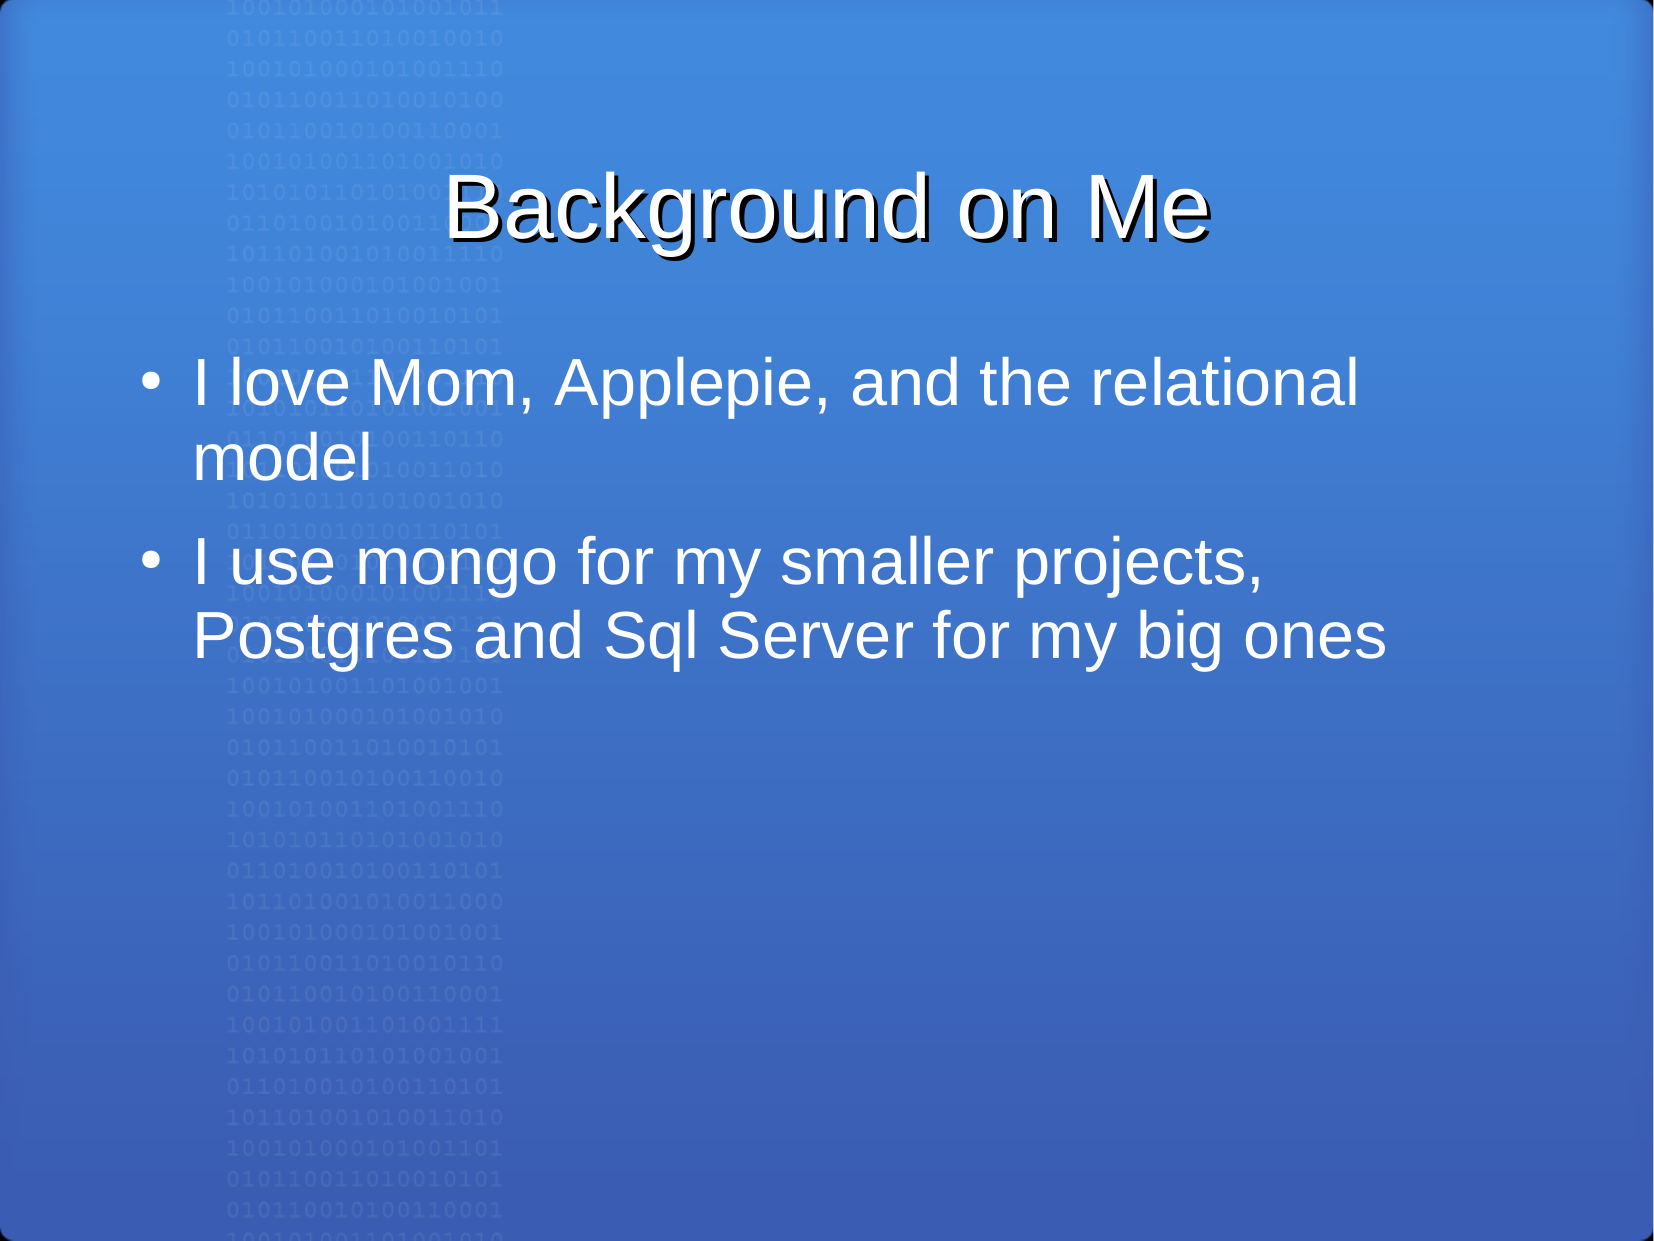

# Background on Me
I love Mom, Applepie, and the relational model
I use mongo for my smaller projects, Postgres and Sql Server for my big ones